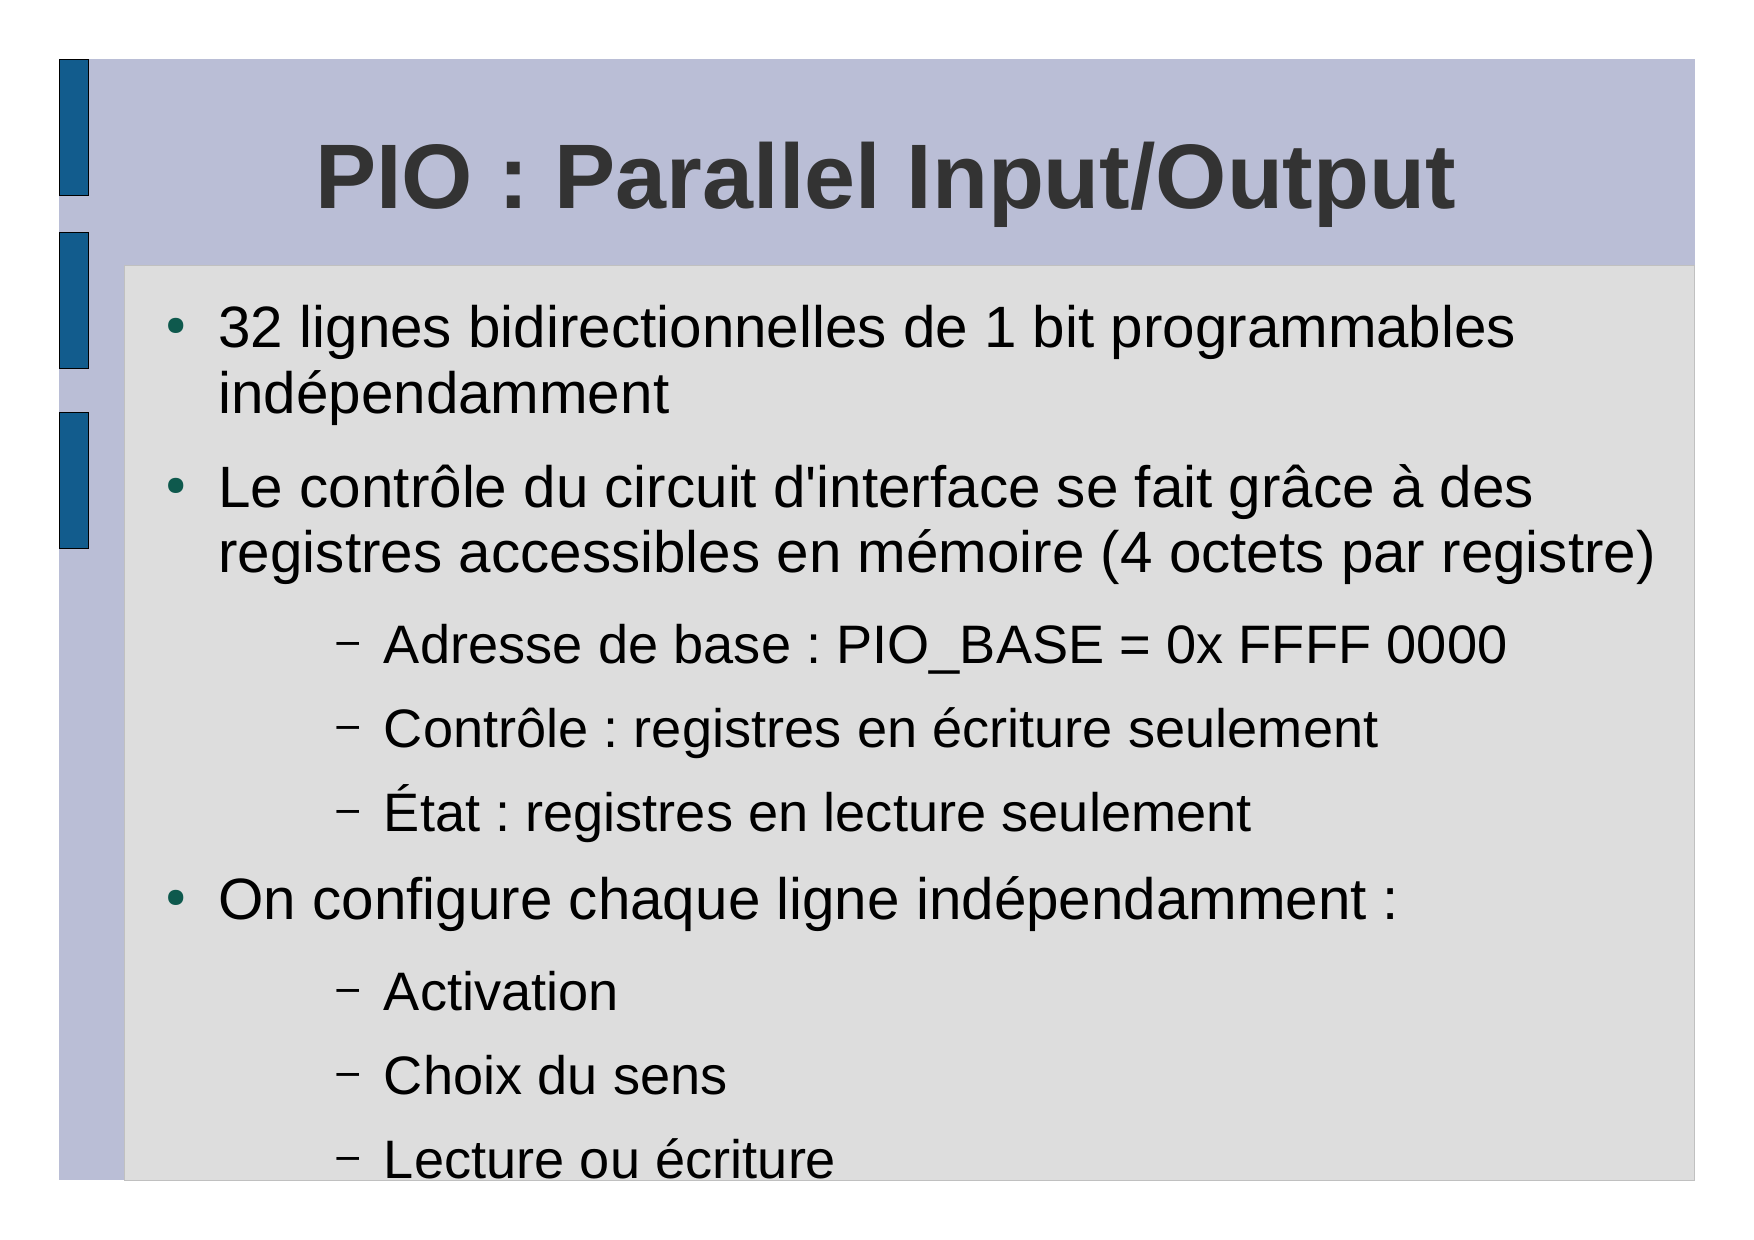

# PIO : Parallel Input/Output
32 lignes bidirectionnelles de 1 bit programmables indépendamment
Le contrôle du circuit d'interface se fait grâce à des registres accessibles en mémoire (4 octets par registre)
Adresse de base : PIO_BASE = 0x FFFF 0000
Contrôle : registres en écriture seulement
État : registres en lecture seulement
On configure chaque ligne indépendamment :
Activation
Choix du sens
Lecture ou écriture